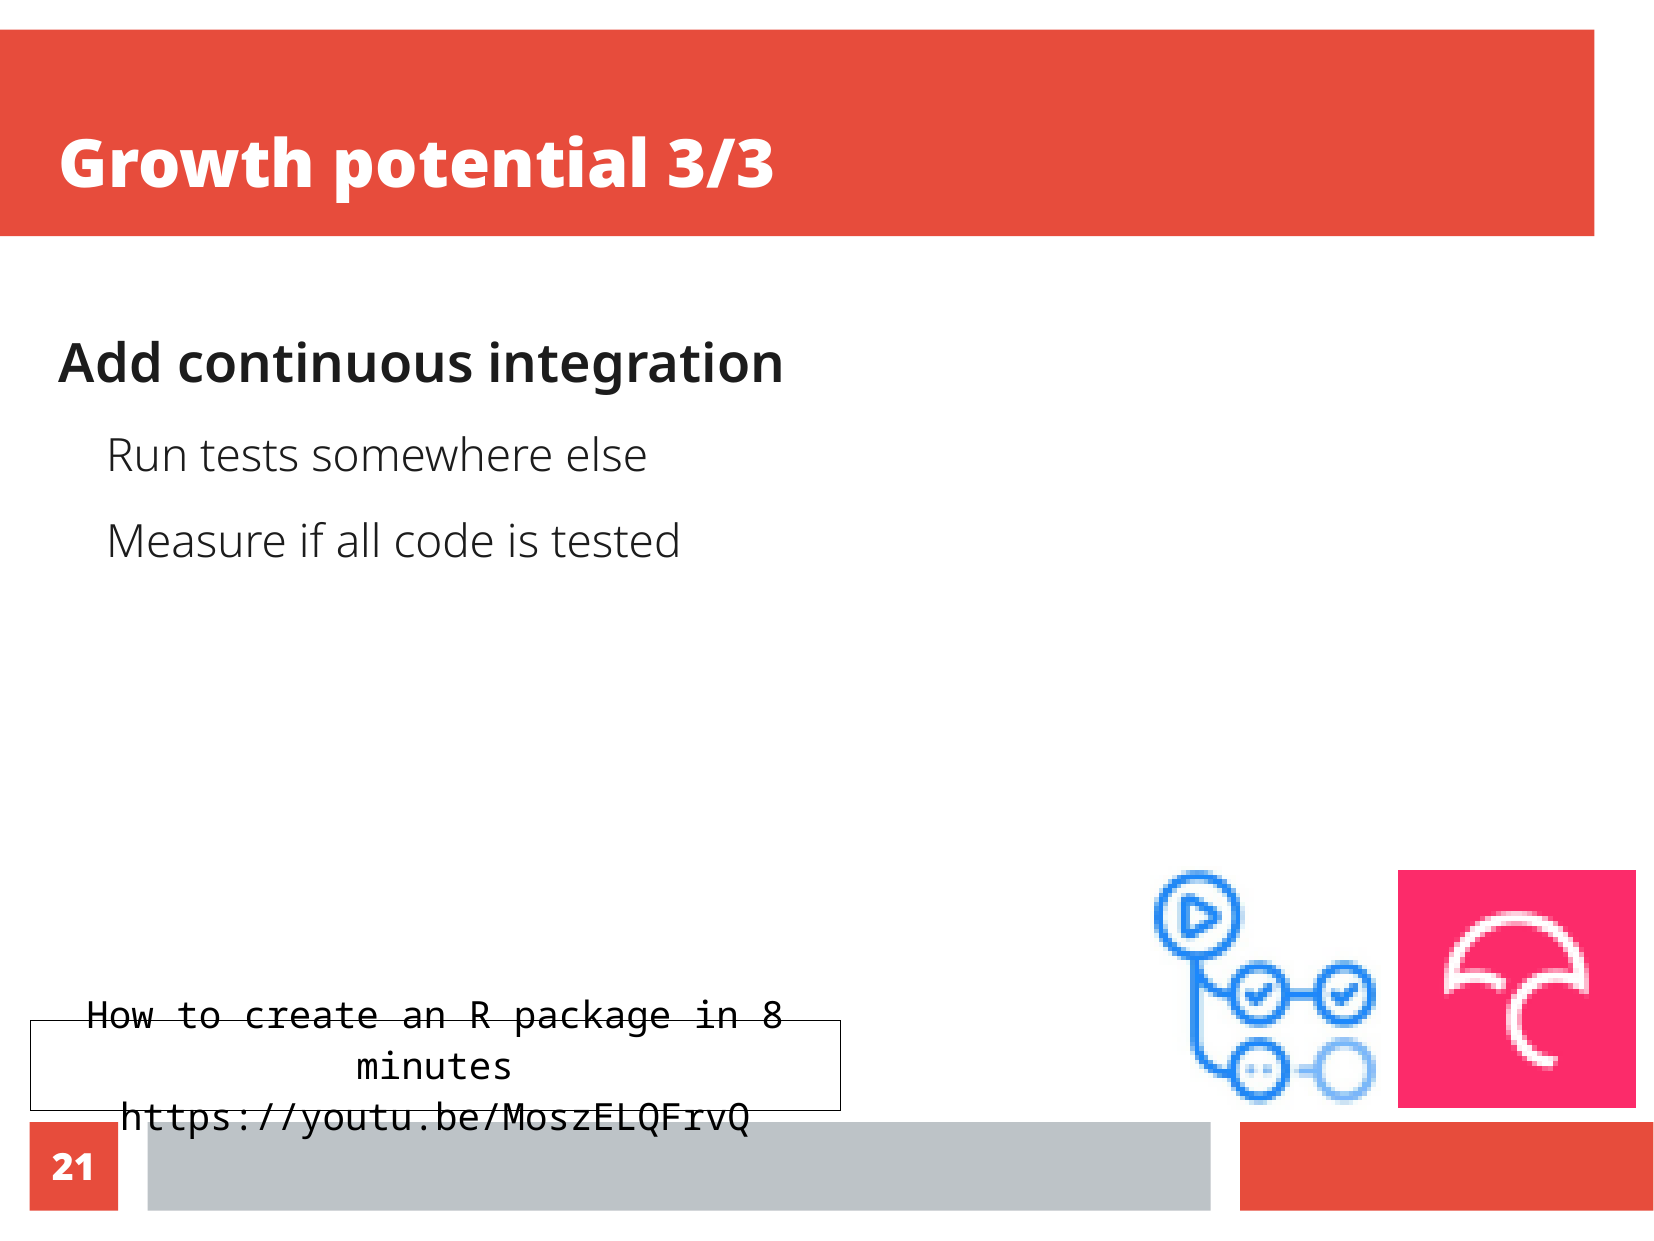

# Growth potential 3/3
Add continuous integration
Run tests somewhere else
Measure if all code is tested
How to create an R package in 8 minutes
https://youtu.be/MoszELQFrvQ
21